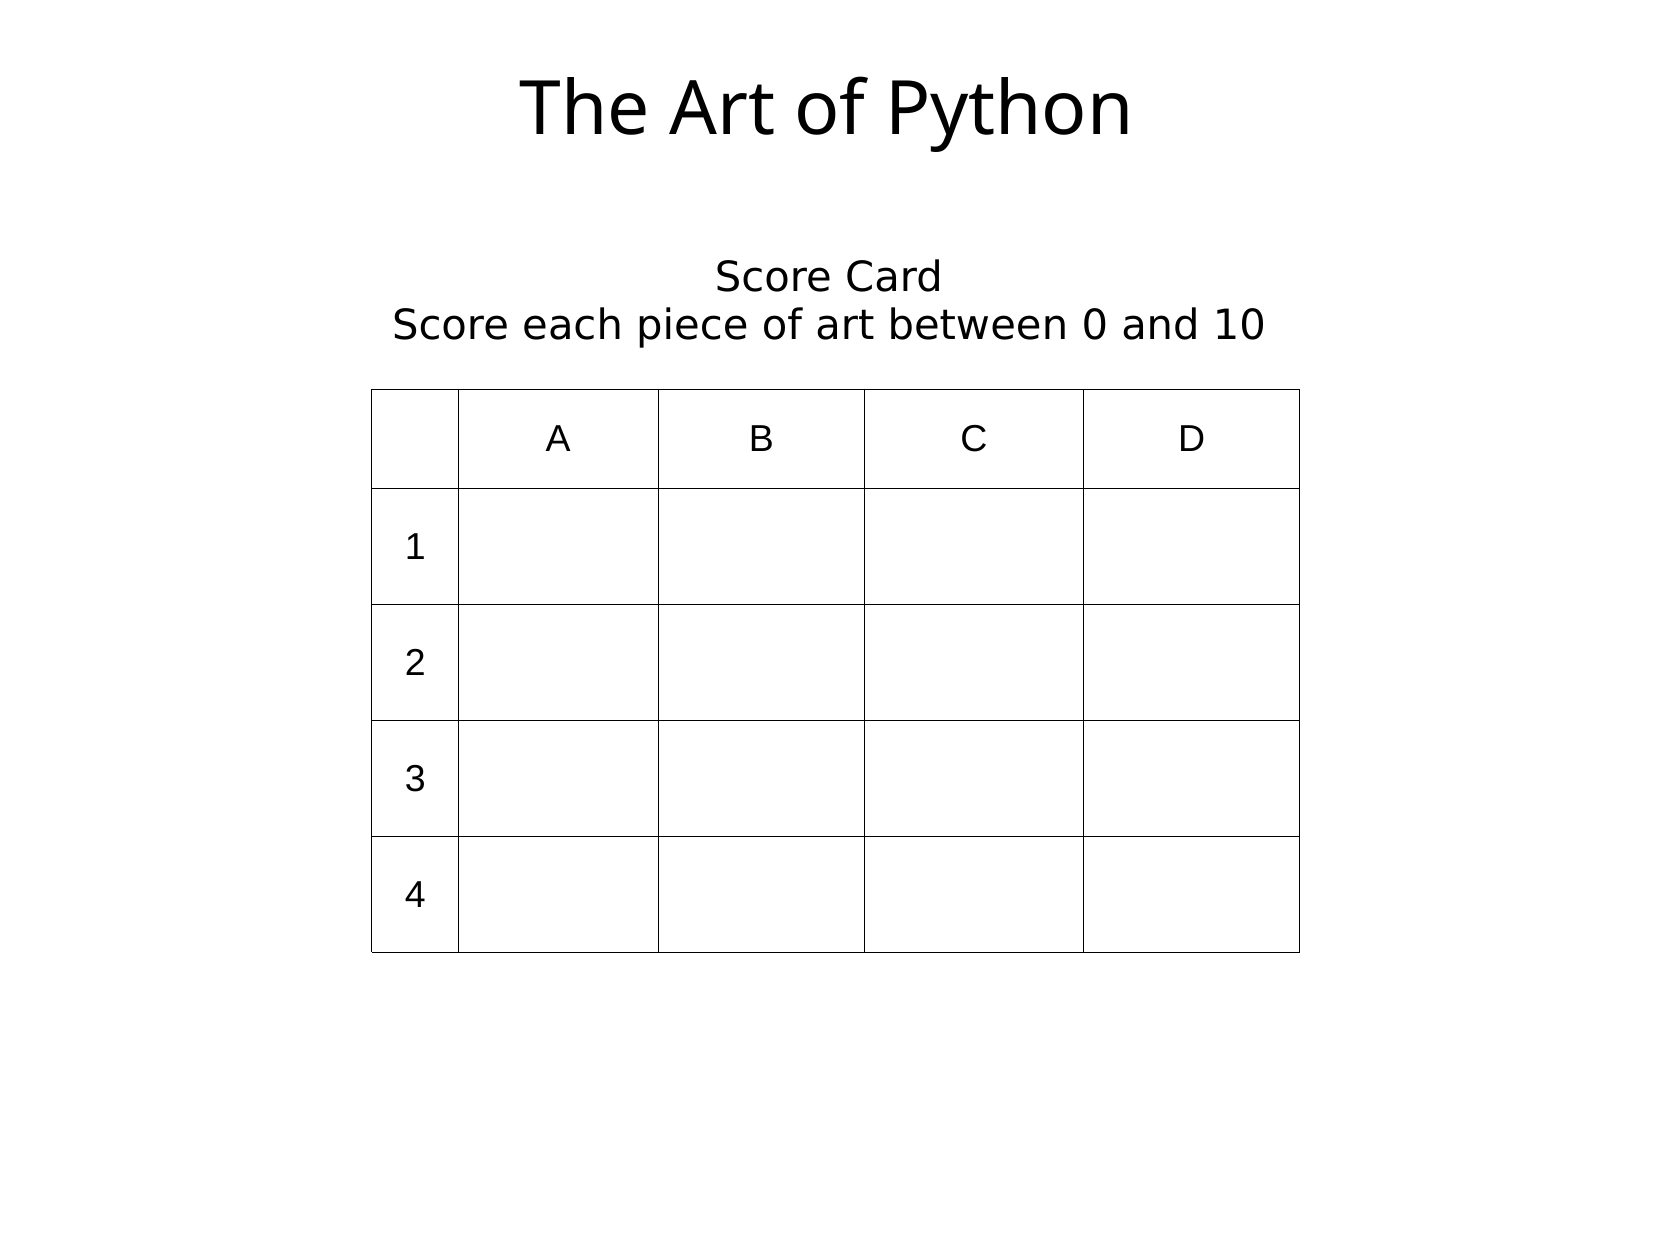

# The Art of Python
Score Card
Score each piece of art between 0 and 10
| | A | B | C | D |
| --- | --- | --- | --- | --- |
| 1 | | | | |
| 2 | | | | |
| 3 | | | | |
| 4 | | | | |